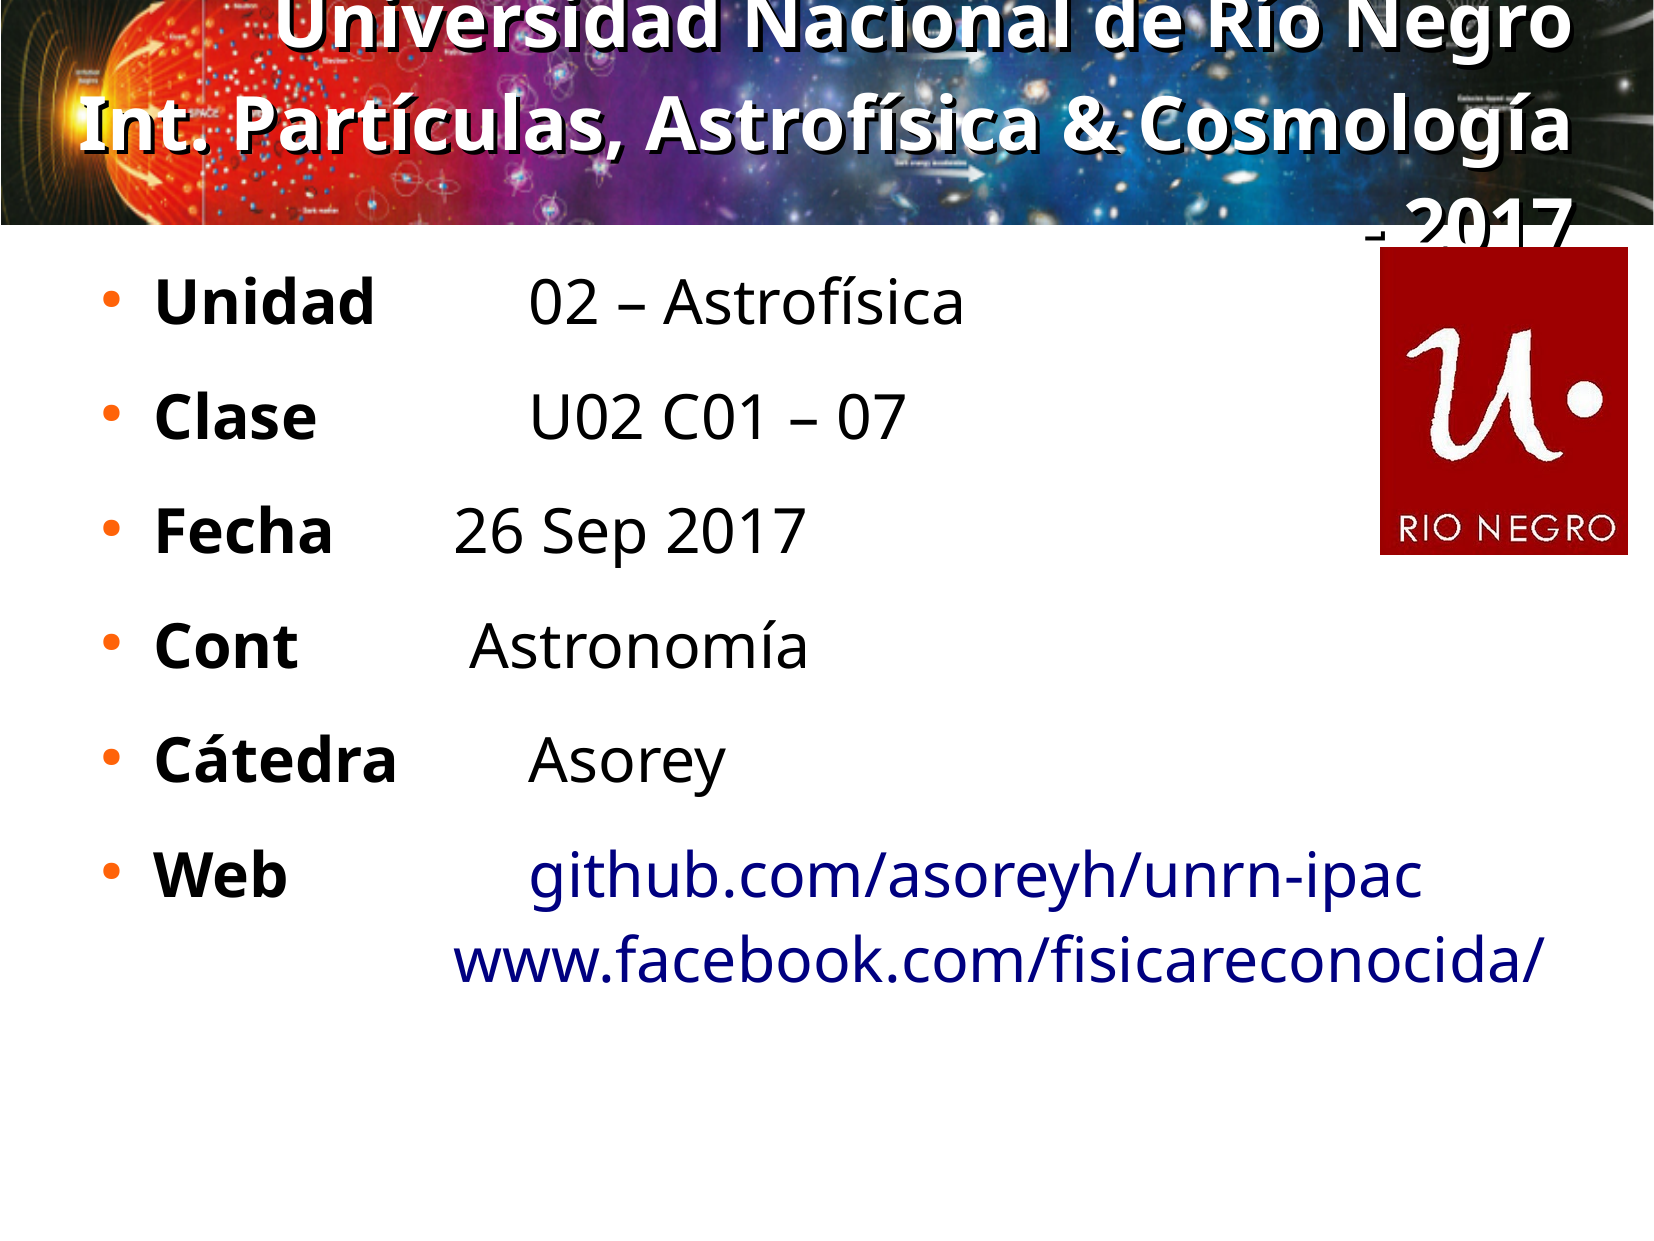

# Universidad Nacional de Río Negro Int. Partículas, Astrofísica & Cosmología - 2017
Unidad 		02 – Astrofísica
Clase			U02 C01 – 07
Fecha		26 Sep 2017
Cont			 Astronomía
Cátedra		Asorey
Web 			github.com/asoreyh/unrn-ipac
				www.facebook.com/fisicareconocida/